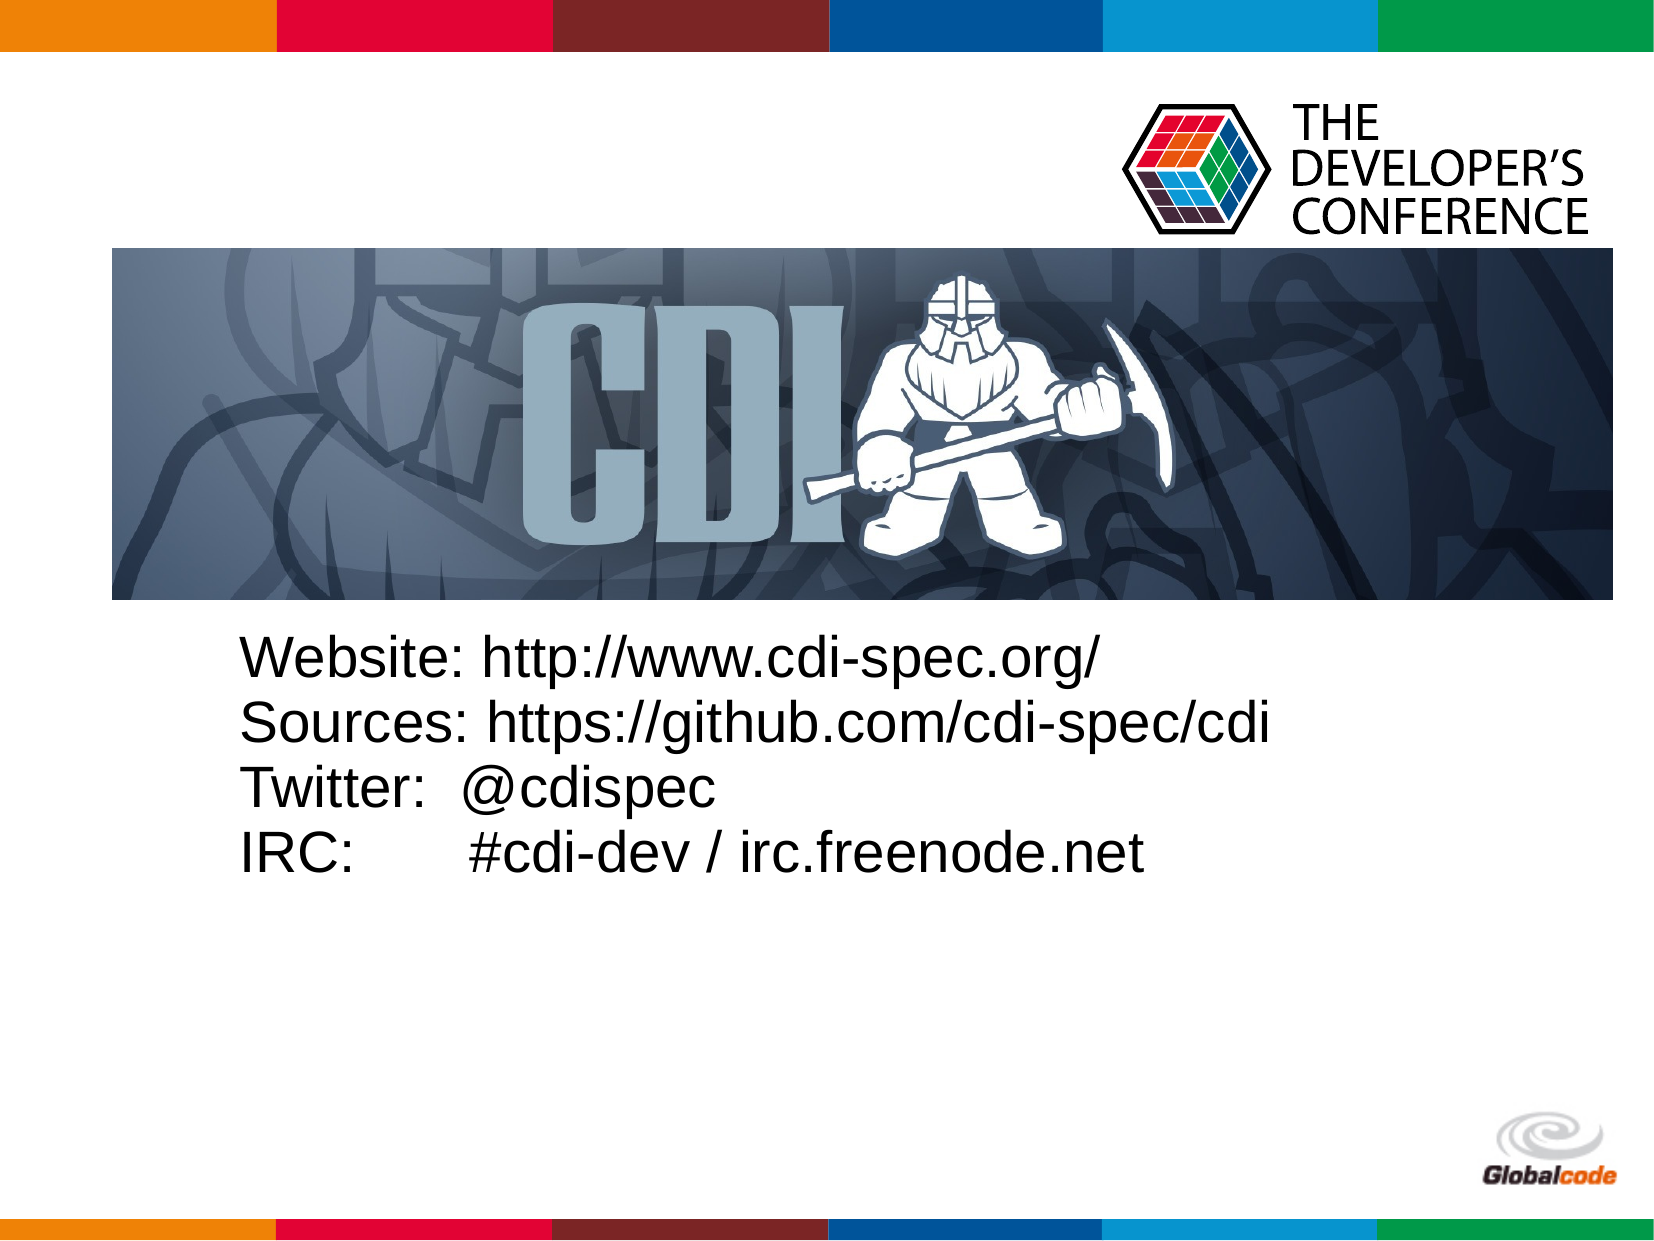

Website: http://www.cdi-spec.org/
Sources: https://github.com/cdi-spec/cdi
Twitter: @cdispec
IRC: #cdi-dev / irc.freenode.net